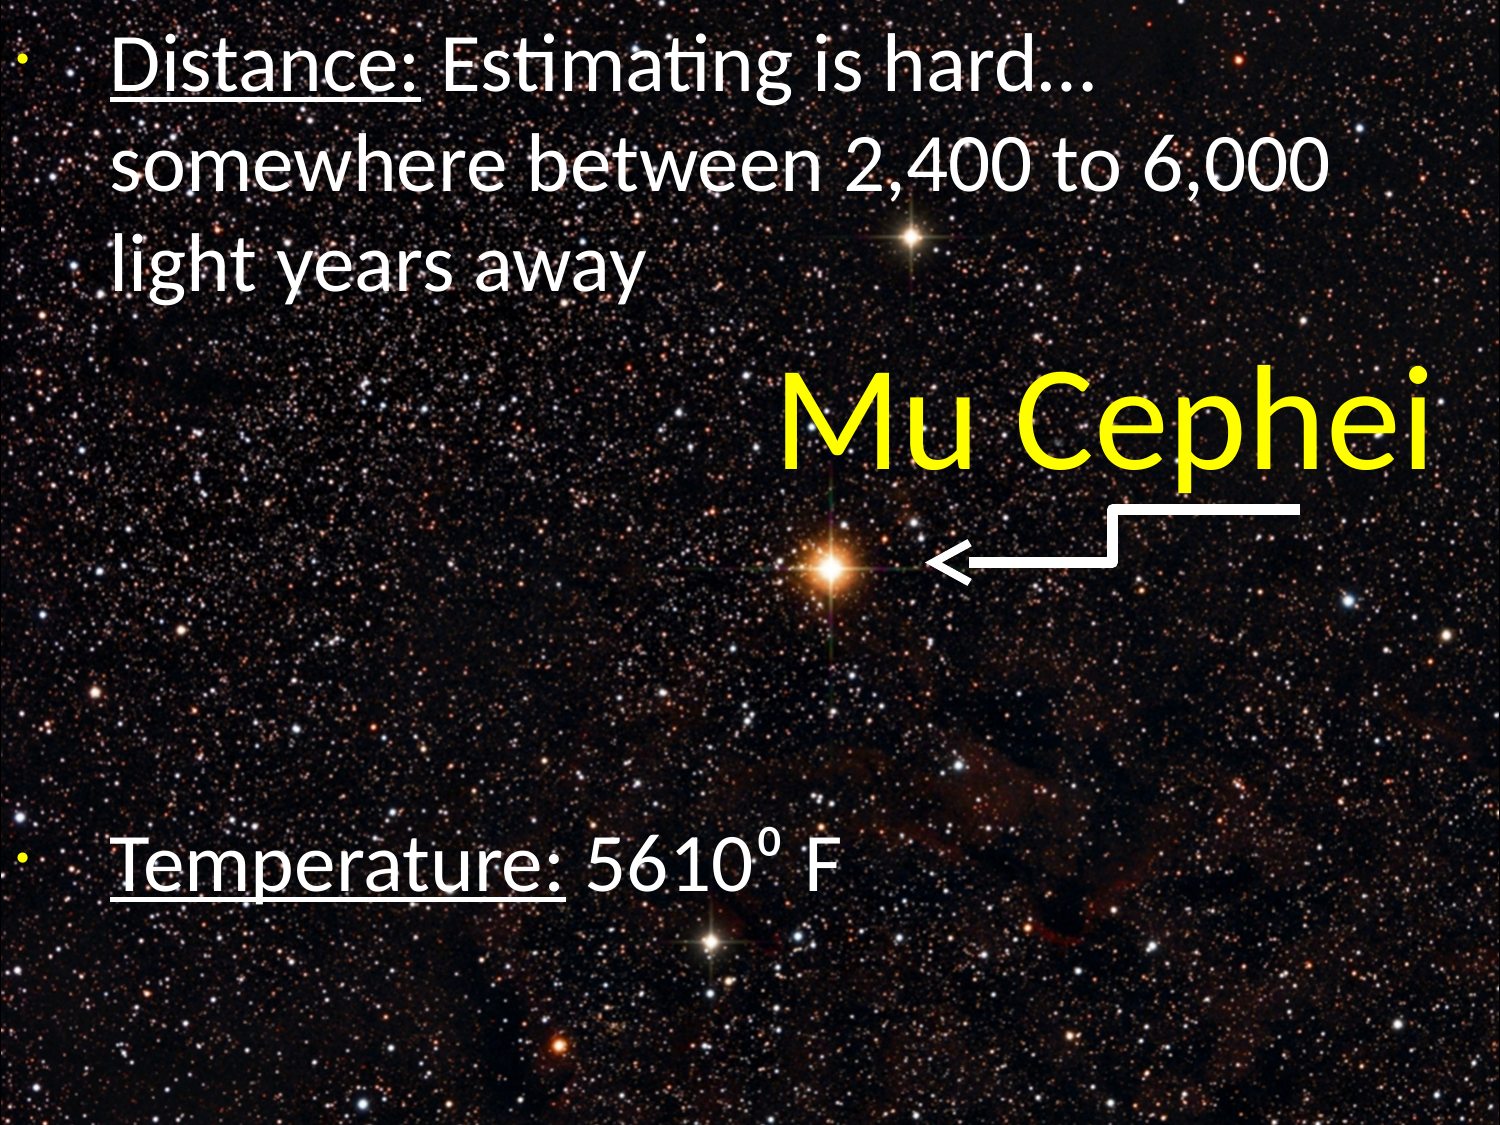

Distance: Estimating is hard…somewhere between 2,400 to 6,000 light years away
Temperature: 5610⁰ F
Mu Cephei